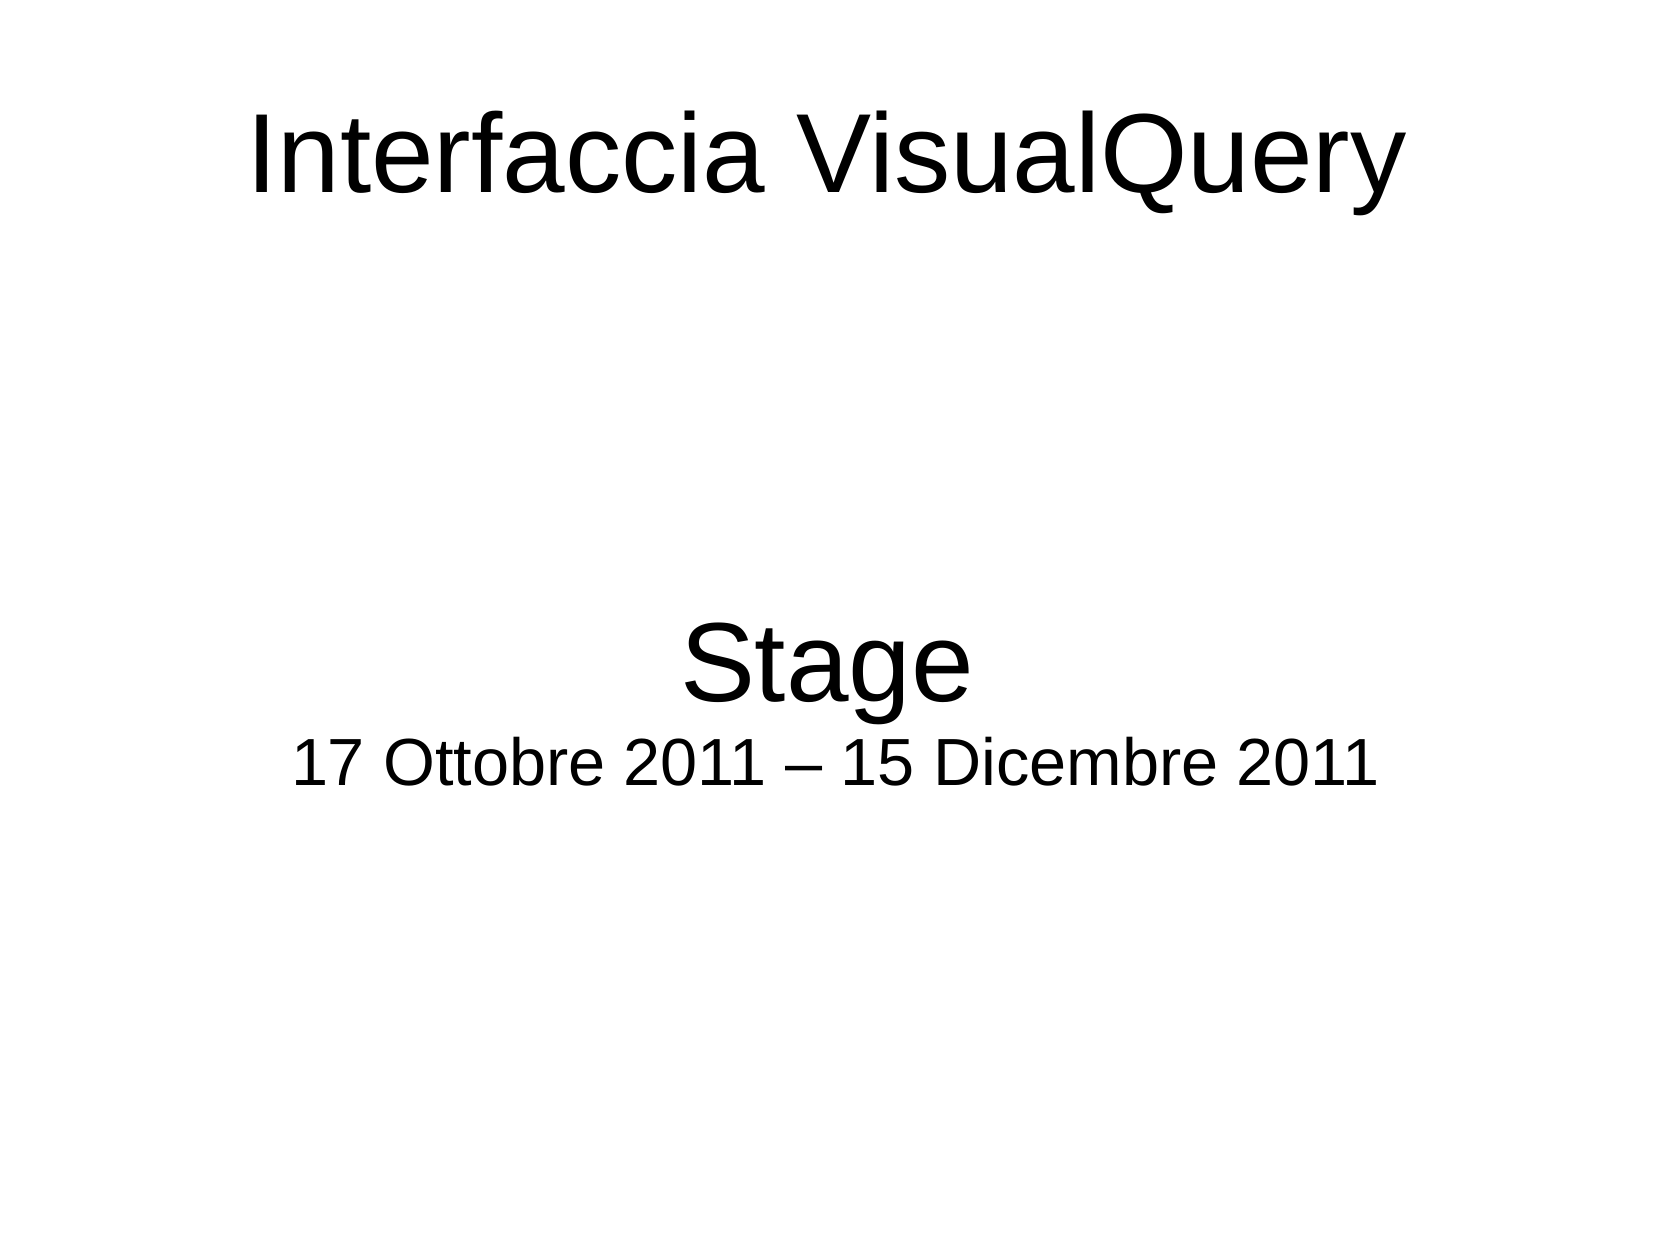

# Interfaccia VisualQuery
Stage
 17 Ottobre 2011 – 15 Dicembre 2011